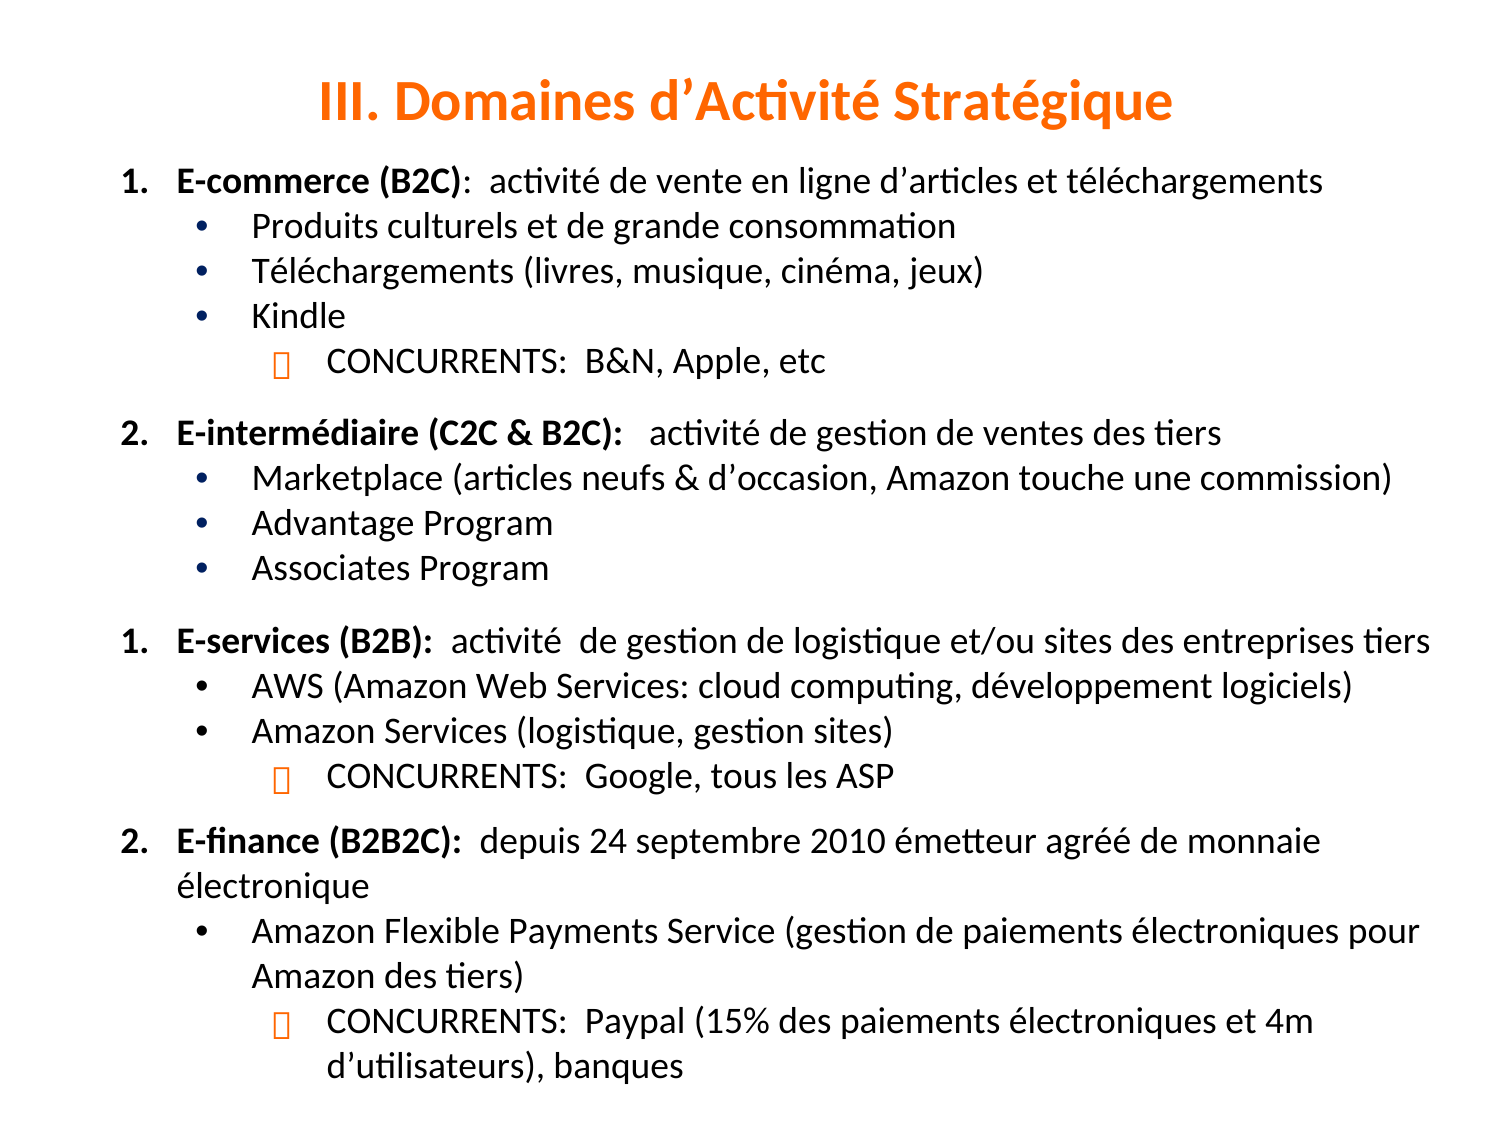

III. Domaines d’Activité Stratégique
1.
E-commerce (B2C): activité de vente en ligne d’articles et téléchargements
•
Produits culturels et de grande consommation
•
Téléchargements (livres, musique, cinéma, jeux)
•
Kindle

CONCURRENTS: B&N, Apple, etc
2.
E-intermédiaire (C2C & B2C): activité de gestion de ventes des tiers
•
Marketplace (articles neufs & d’occasion, Amazon touche une commission)
•
Advantage Program
•
Associates Program
1.
E-services (B2B): activité de gestion de logistique et/ou sites des entreprises tiers
•
AWS (Amazon Web Services: cloud computing, développement logiciels)
•
Amazon Services (logistique, gestion sites)

CONCURRENTS: Google, tous les ASP
2.
E-finance (B2B2C): depuis 24 septembre 2010 émetteur agréé de monnaie
électronique
•
Amazon Flexible Payments Service (gestion de paiements électroniques pour
Amazon des tiers)

CONCURRENTS: Paypal (15% des paiements électroniques et 4m
d’utilisateurs), banques